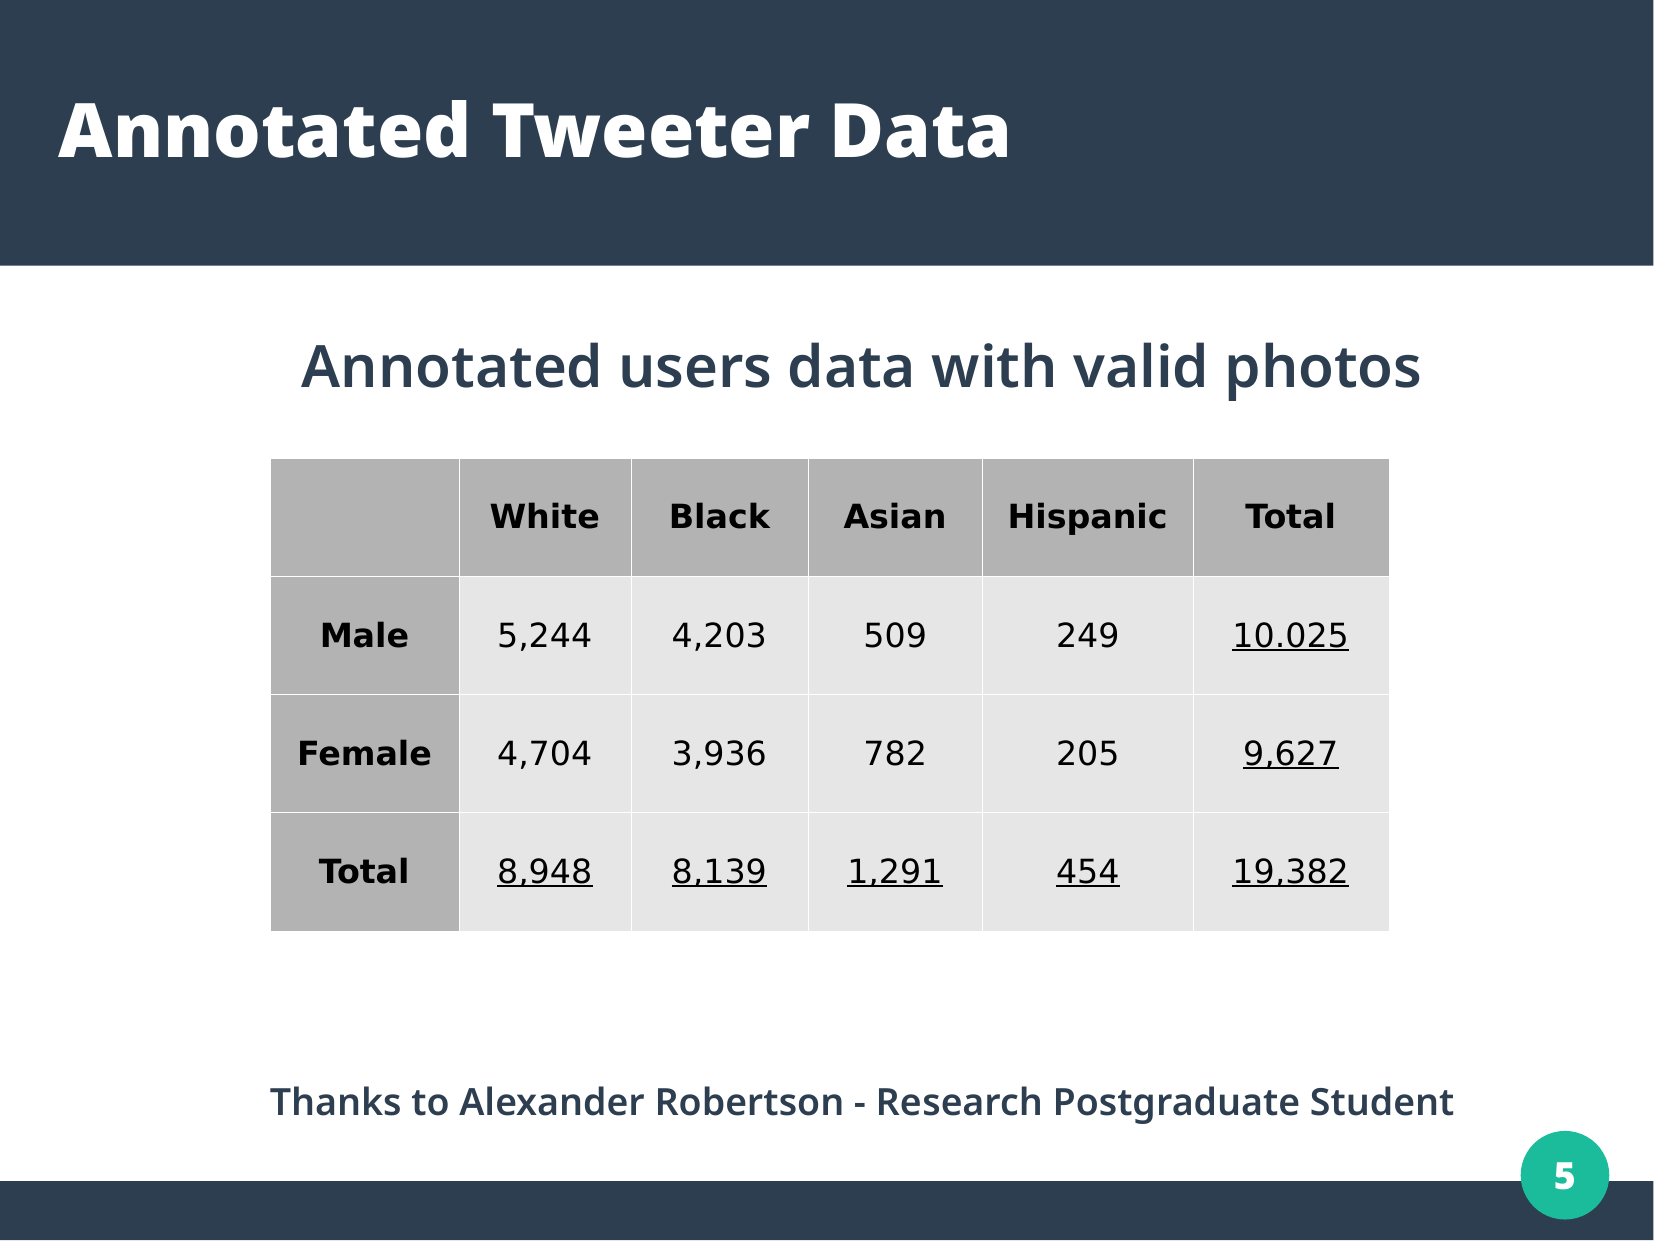

# Annotated Tweeter Data
Annotated users data with valid photos
Thanks to Alexander Robertson - Research Postgraduate Student
| | White | Black | Asian | Hispanic | Total |
| --- | --- | --- | --- | --- | --- |
| Male | 5,244 | 4,203 | 509 | 249 | 10.025 |
| Female | 4,704 | 3,936 | 782 | 205 | 9,627 |
| Total | 8,948 | 8,139 | 1,291 | 454 | 19,382 |
5